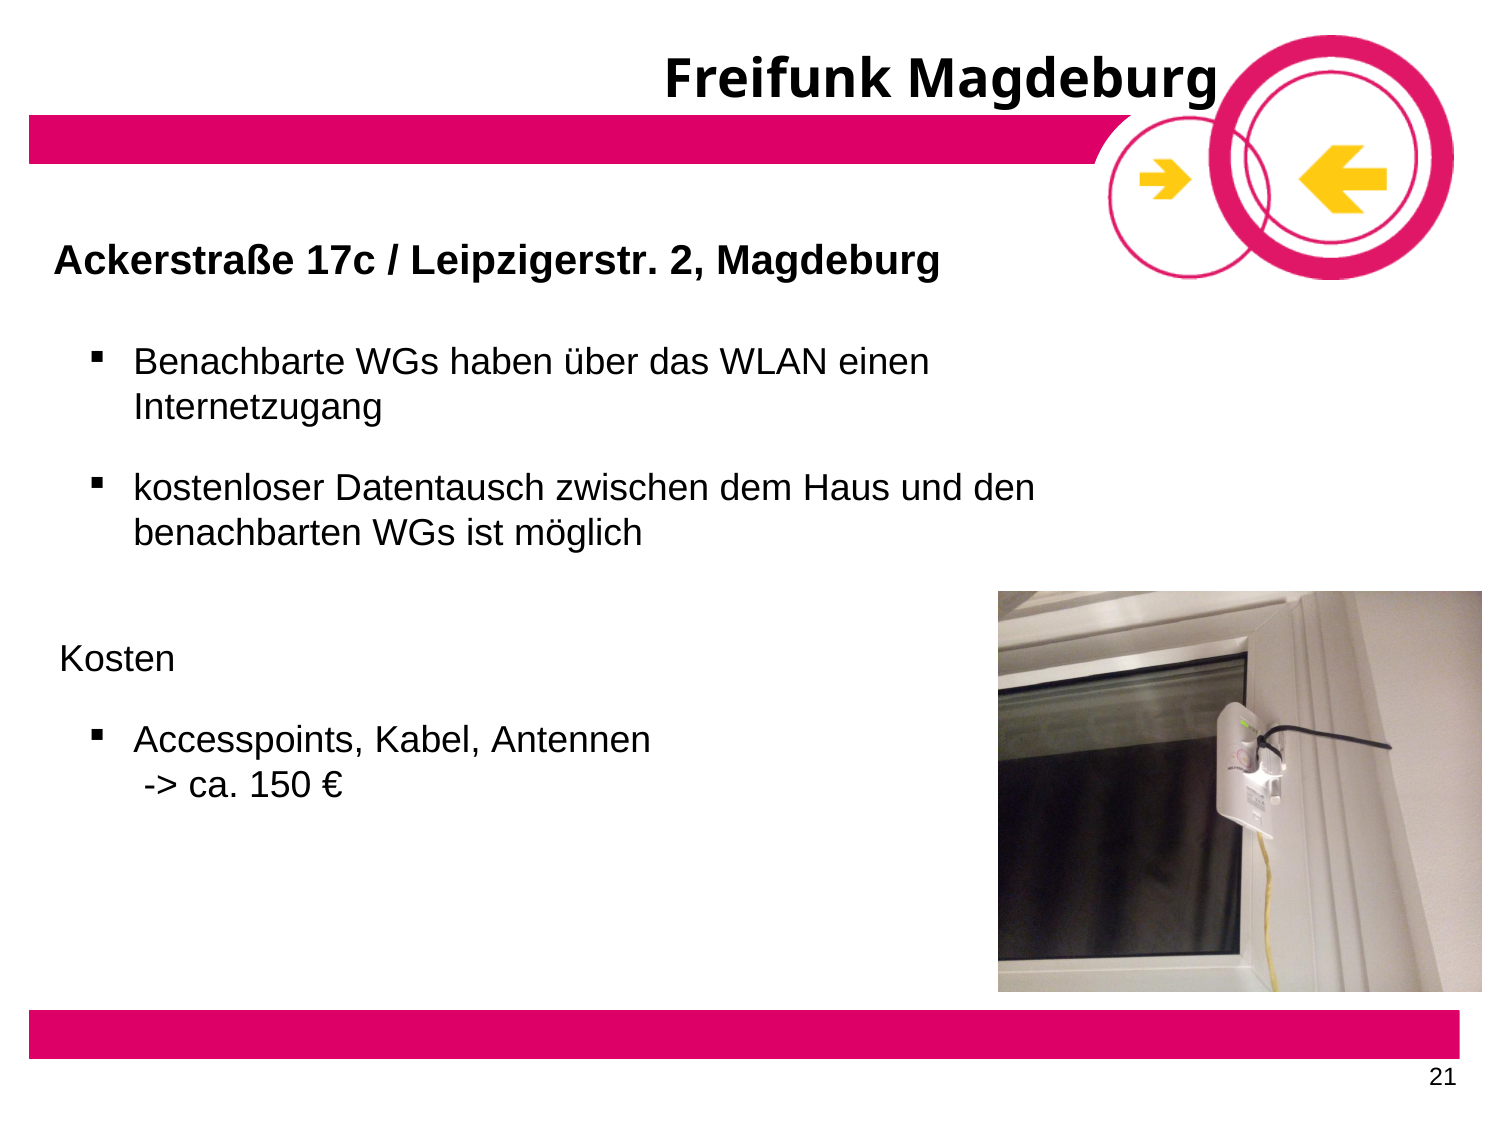

Ackerstraße 17c / Leipzigerstr. 2, Magdeburg
Benachbarte WGs haben über das WLAN einen Internetzugang
kostenloser Datentausch zwischen dem Haus und den benachbarten WGs ist möglich
Kosten
Accesspoints, Kabel, Antennen
 -> ca. 150 €
21